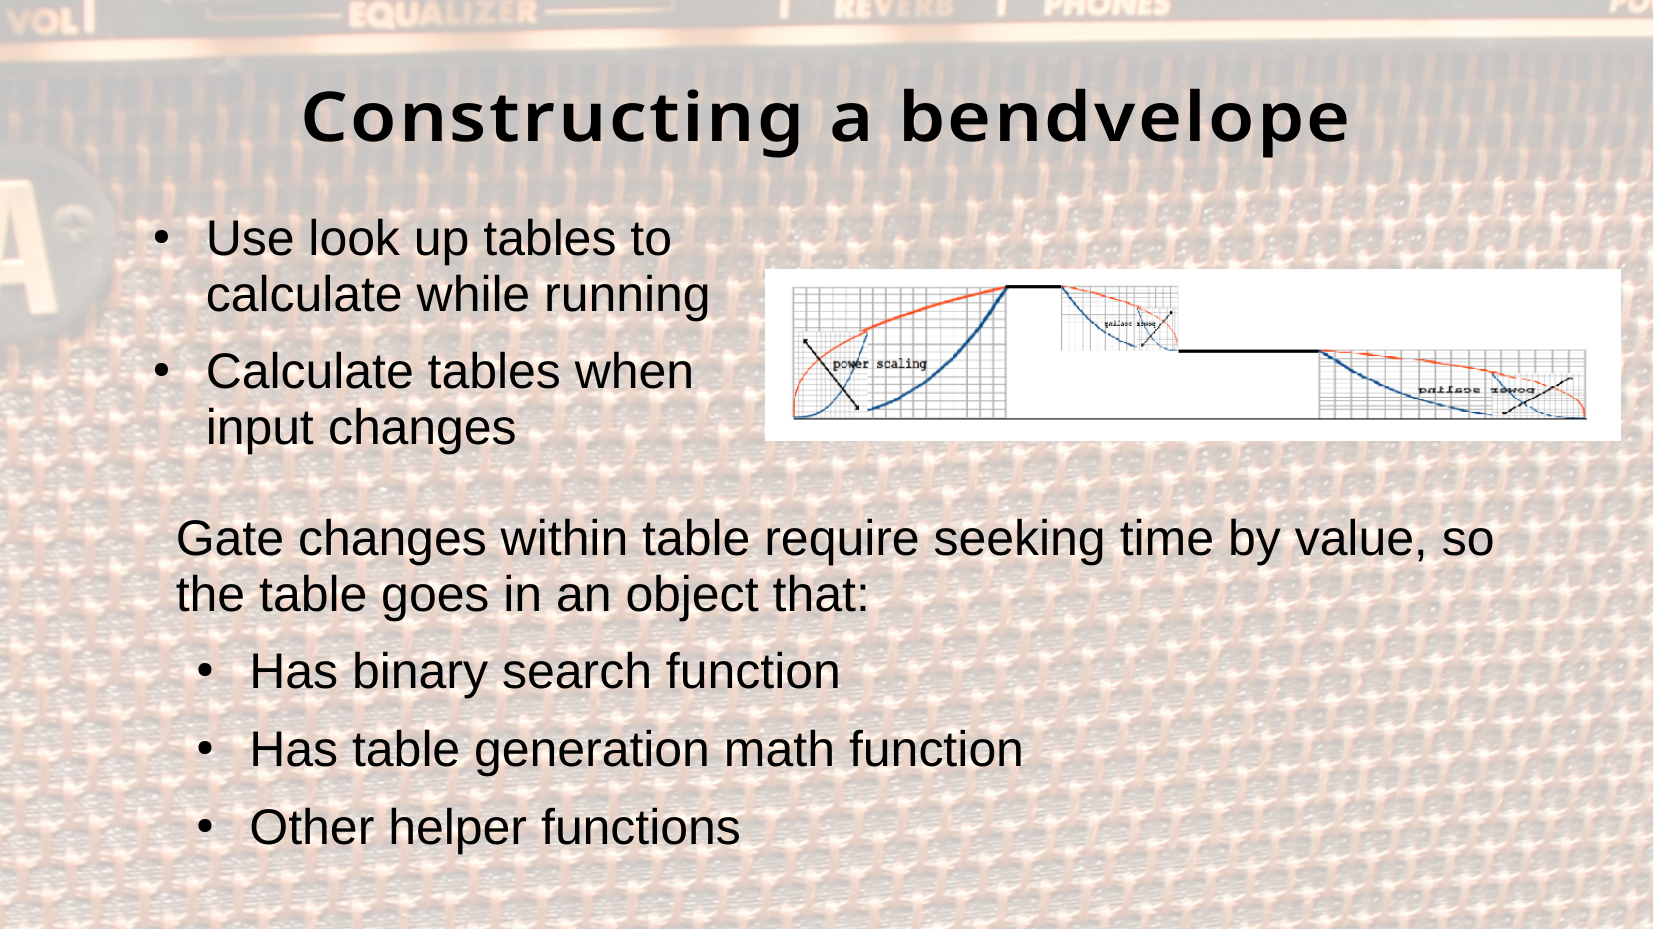

# Constructing a bendvelope
Use look up tables to calculate while running
Calculate tables when input changes
Gate changes within table require seeking time by value, so the table goes in an object that:
Has binary search function
Has table generation math function
Other helper functions